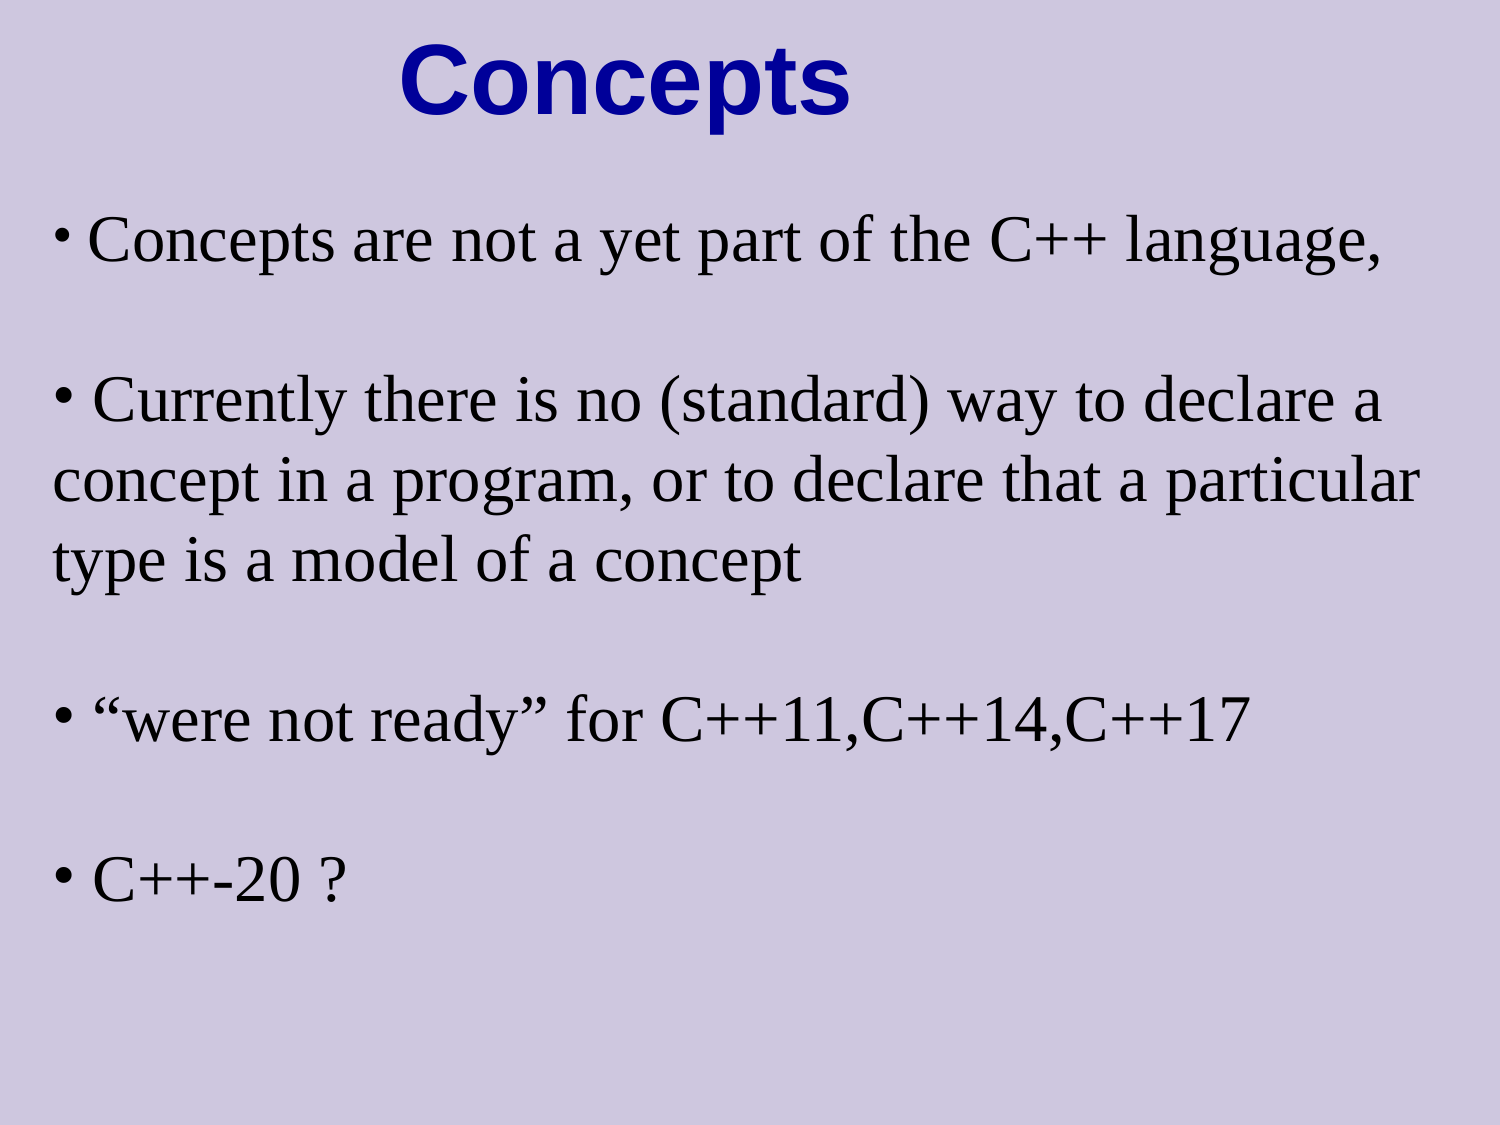

# Concepts
 Concepts are not a yet part of the C++ language,
 Currently there is no (standard) way to declare a concept in a program, or to declare that a particular type is a model of a concept
 “were not ready” for C++11,C++14,C++17
 C++-20 ?